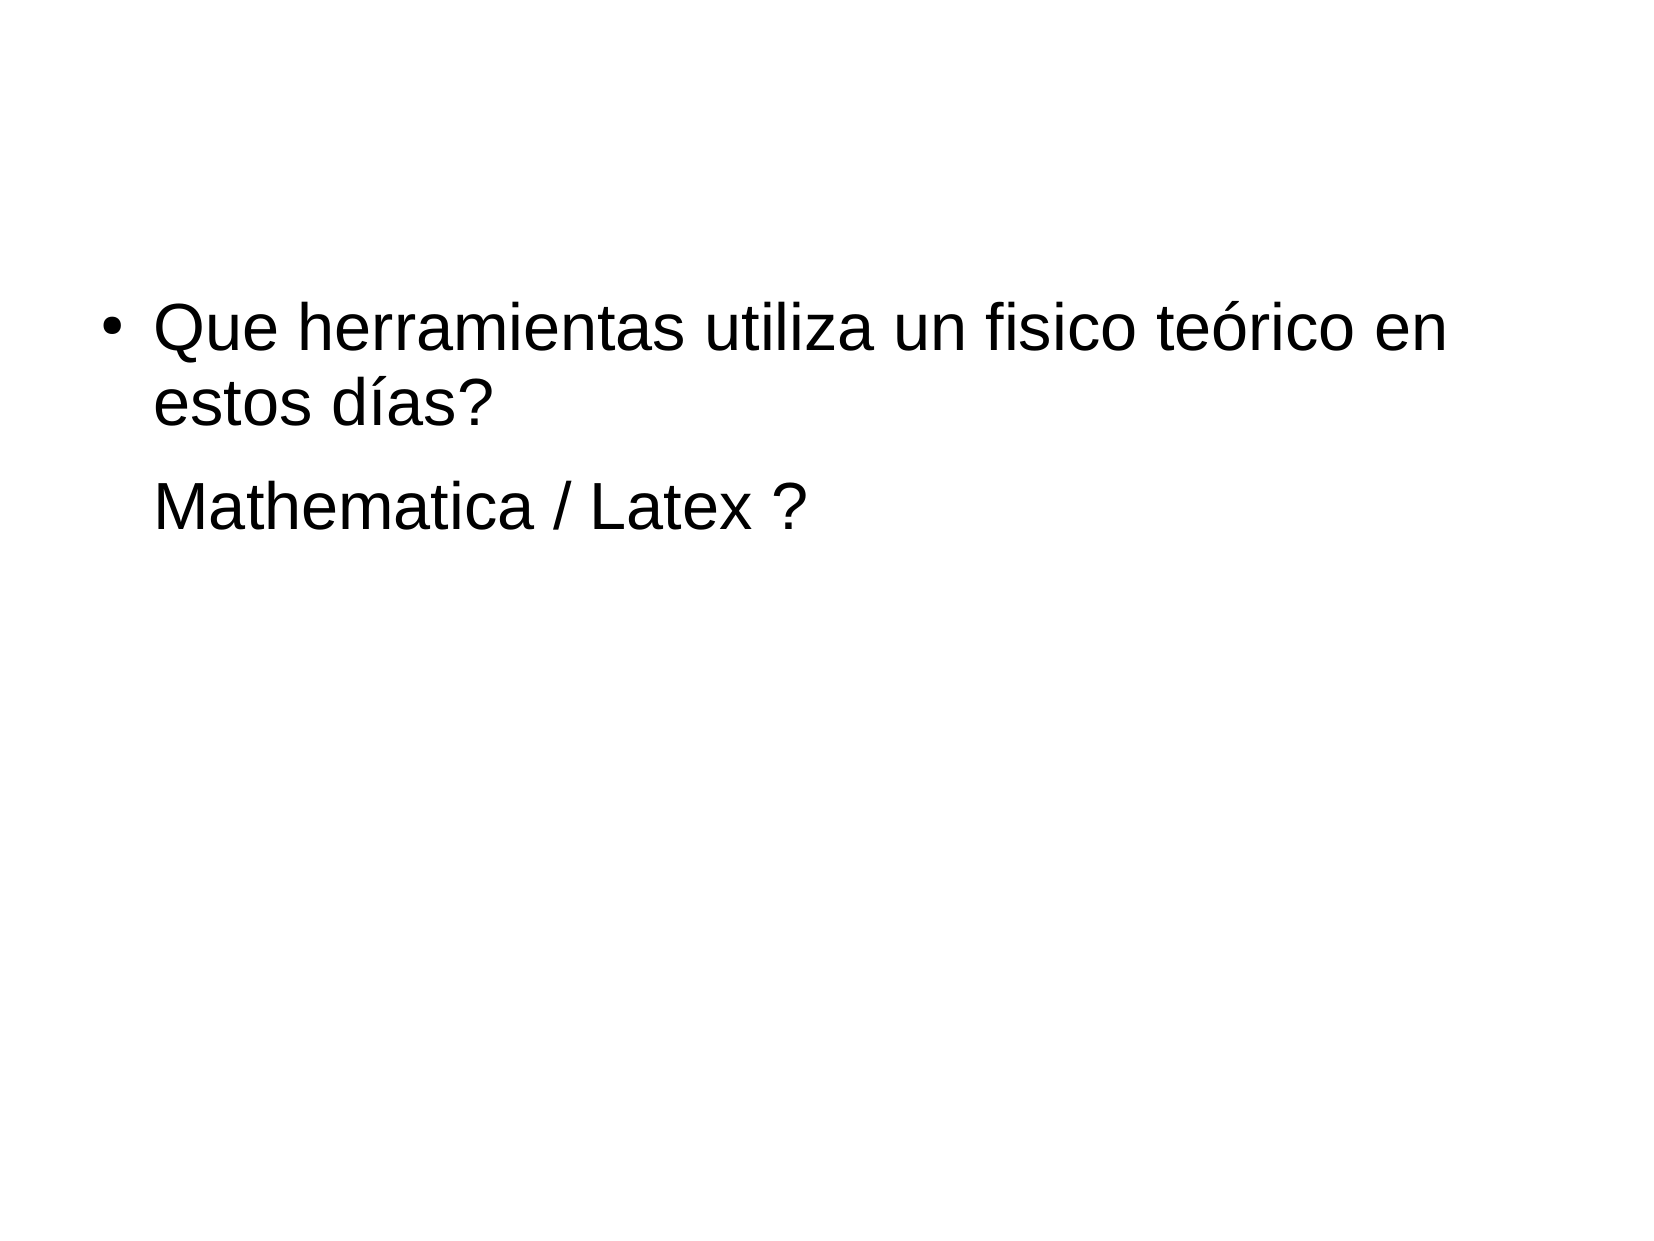

#
Que herramientas utiliza un fisico teórico en estos días?
Mathematica / Latex ?